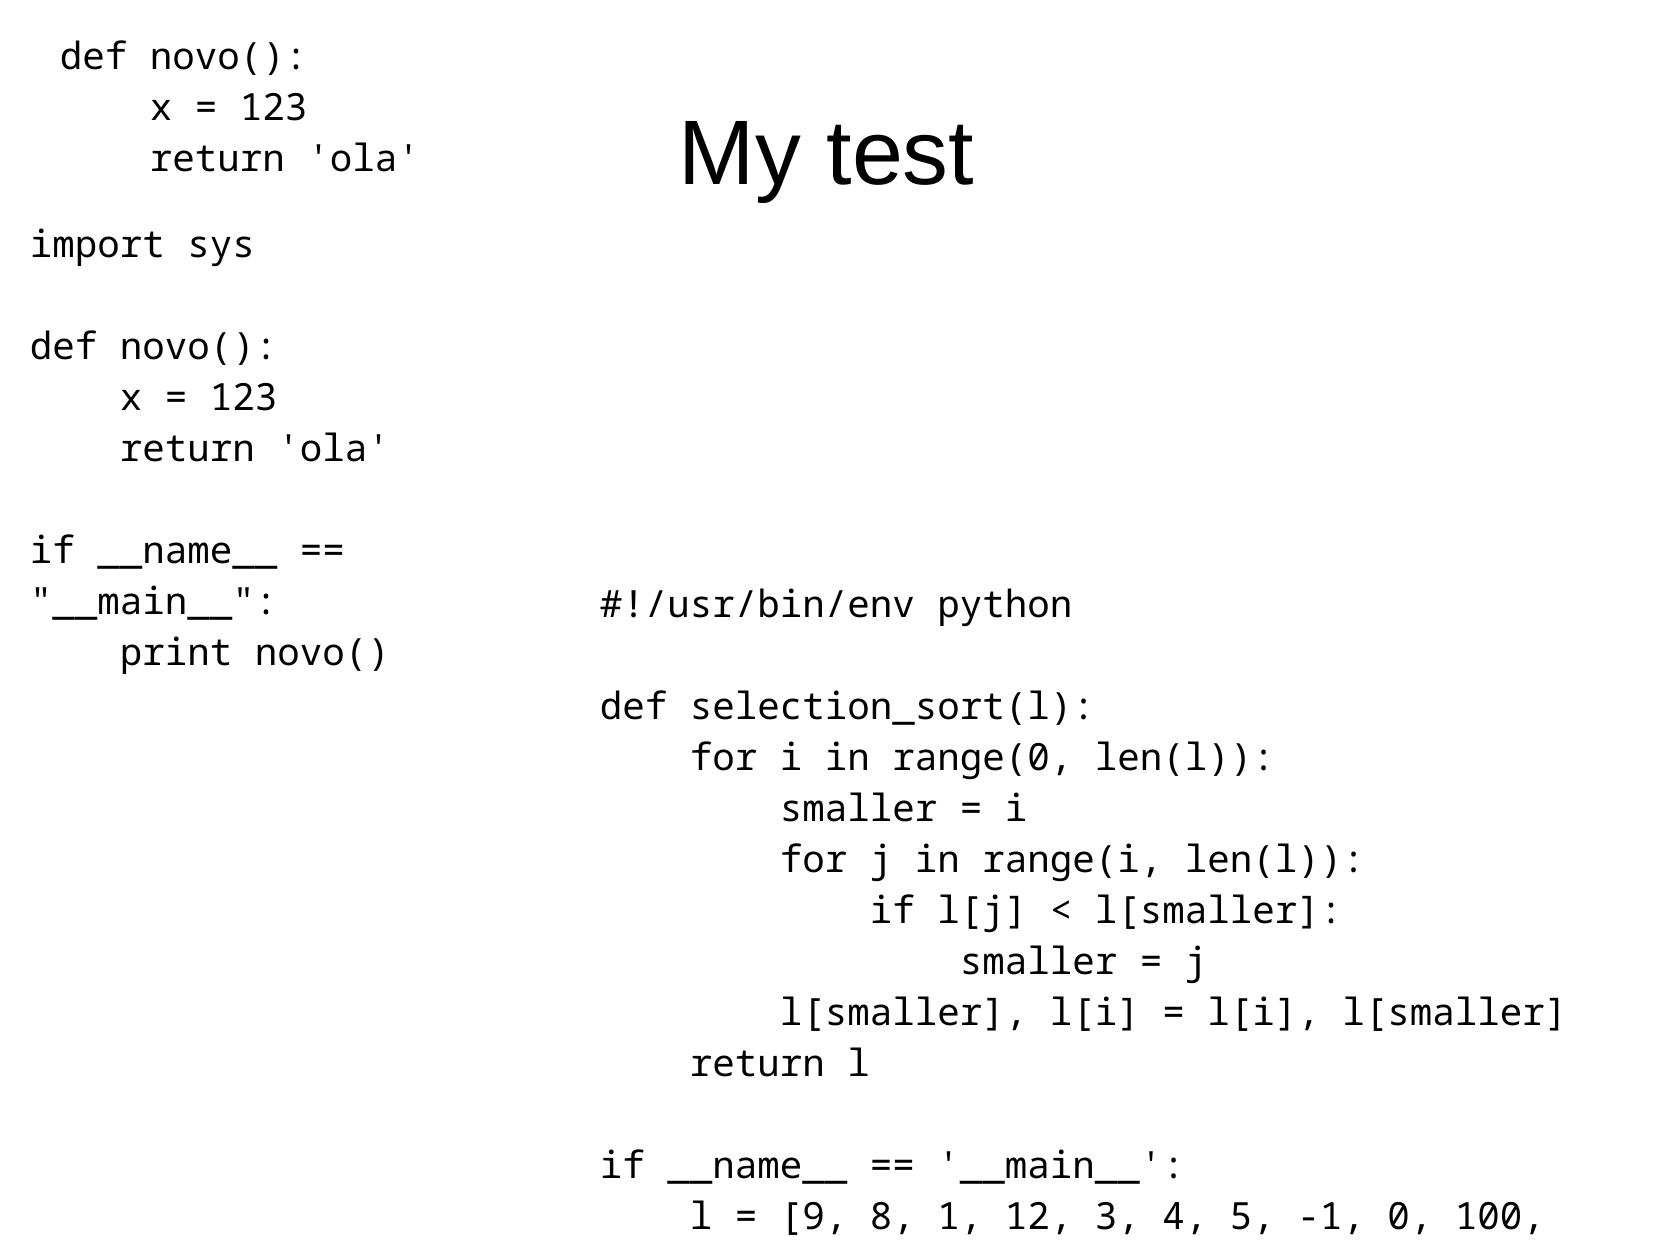

def novo():
 x = 123
 return 'ola'
# My test
import sys
def novo():
 x = 123
 return 'ola'
if __name__ == "__main__":
 print novo()
#!/usr/bin/env python
def selection_sort(l):
 for i in range(0, len(l)):
 smaller = i
 for j in range(i, len(l)):
 if l[j] < l[smaller]:
 smaller = j
 l[smaller], l[i] = l[i], l[smaller]
 return l
if __name__ == '__main__':
 l = [9, 8, 1, 12, 3, 4, 5, -1, 0, 100, 12, 9]
 #l = [10, 9, 8, 7, 6, 5, 4, 3, 2, 1, 0, -1, -1]
 #l = [-1, -1, -1, -1, -1, -1]
 #l = [-1, 0, 1, 3, 4, 5, 8, 9, 9, 12, 12, 100]
 print selection_sort(l)